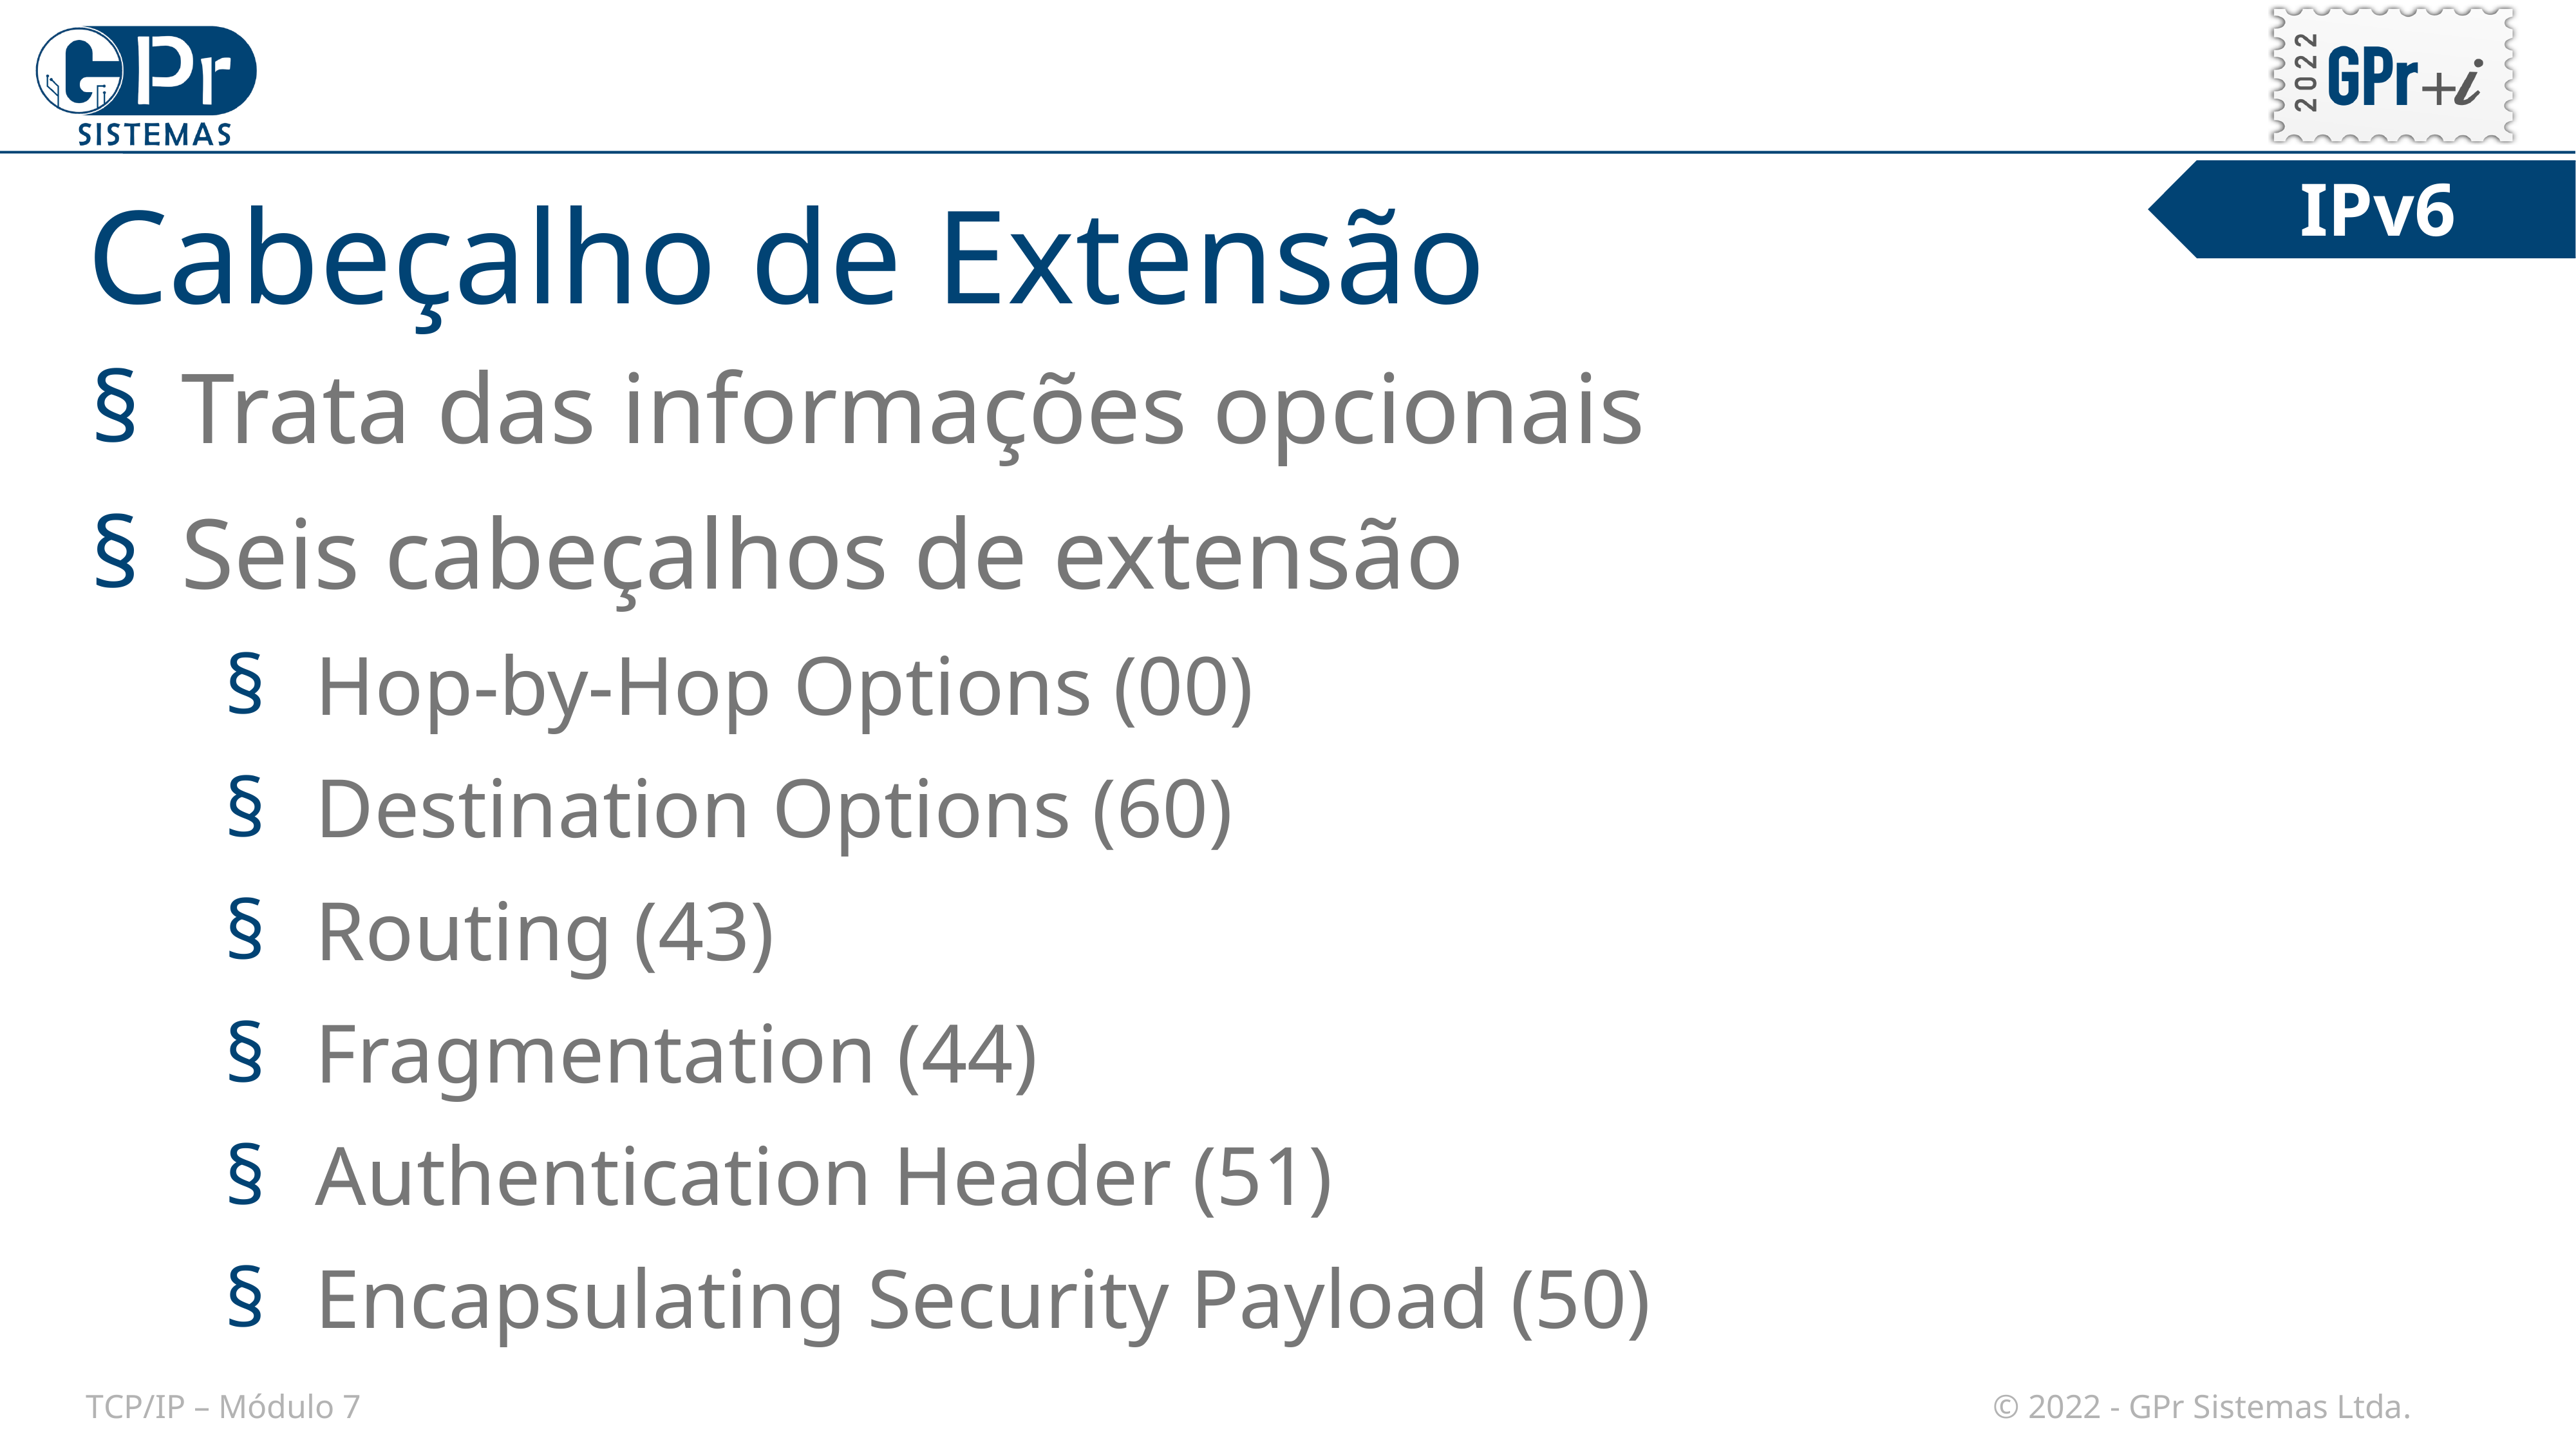

IPv6
Cabeçalho de Extensão
# Trata das informações opcionais
Seis cabeçalhos de extensão
Hop-by-Hop Options (00)
Destination Options (60)
Routing (43)
Fragmentation (44)
Authentication Header (51)
Encapsulating Security Payload (50)